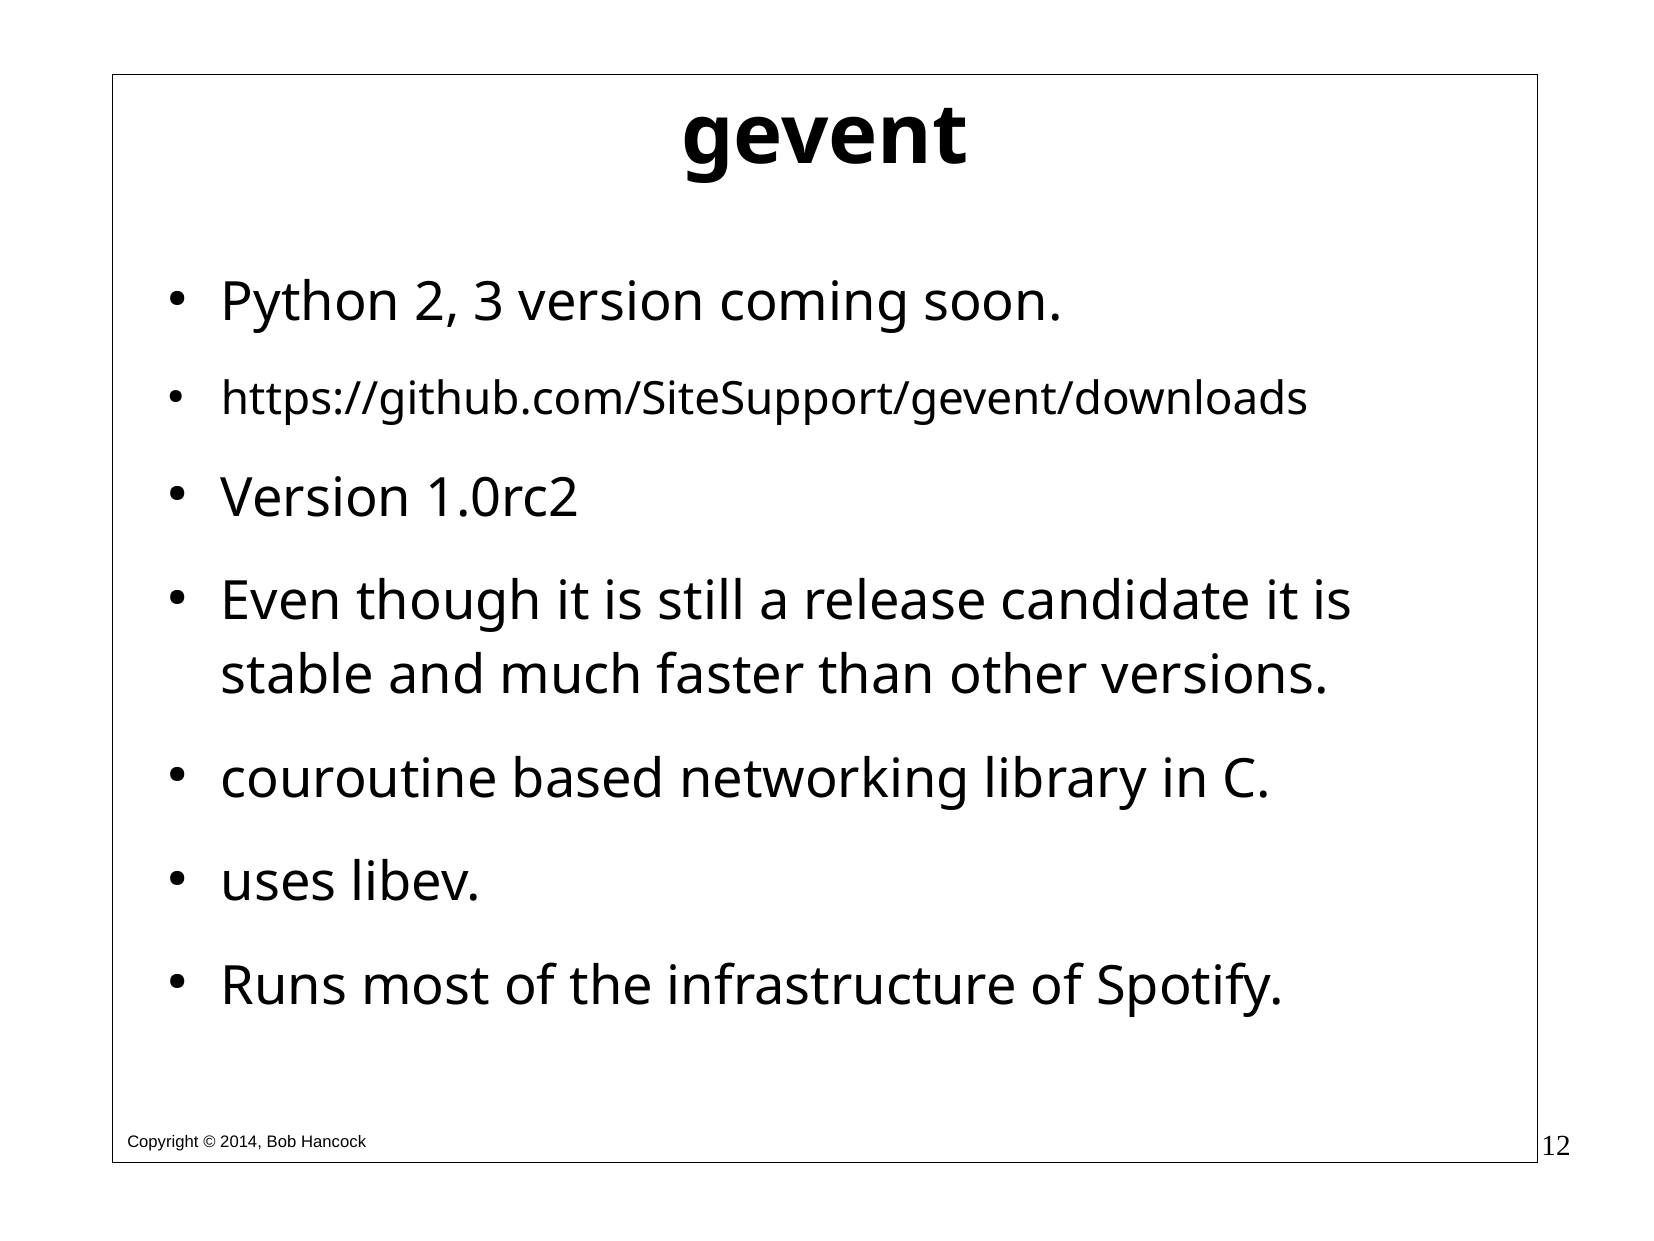

# gevent
Python 2, 3 version coming soon.
https://github.com/SiteSupport/gevent/downloads
Version 1.0rc2
Even though it is still a release candidate it is stable and much faster than other versions.
couroutine based networking library in C.
uses libev.
Runs most of the infrastructure of Spotify.
Copyright © 2014, Bob Hancock
12